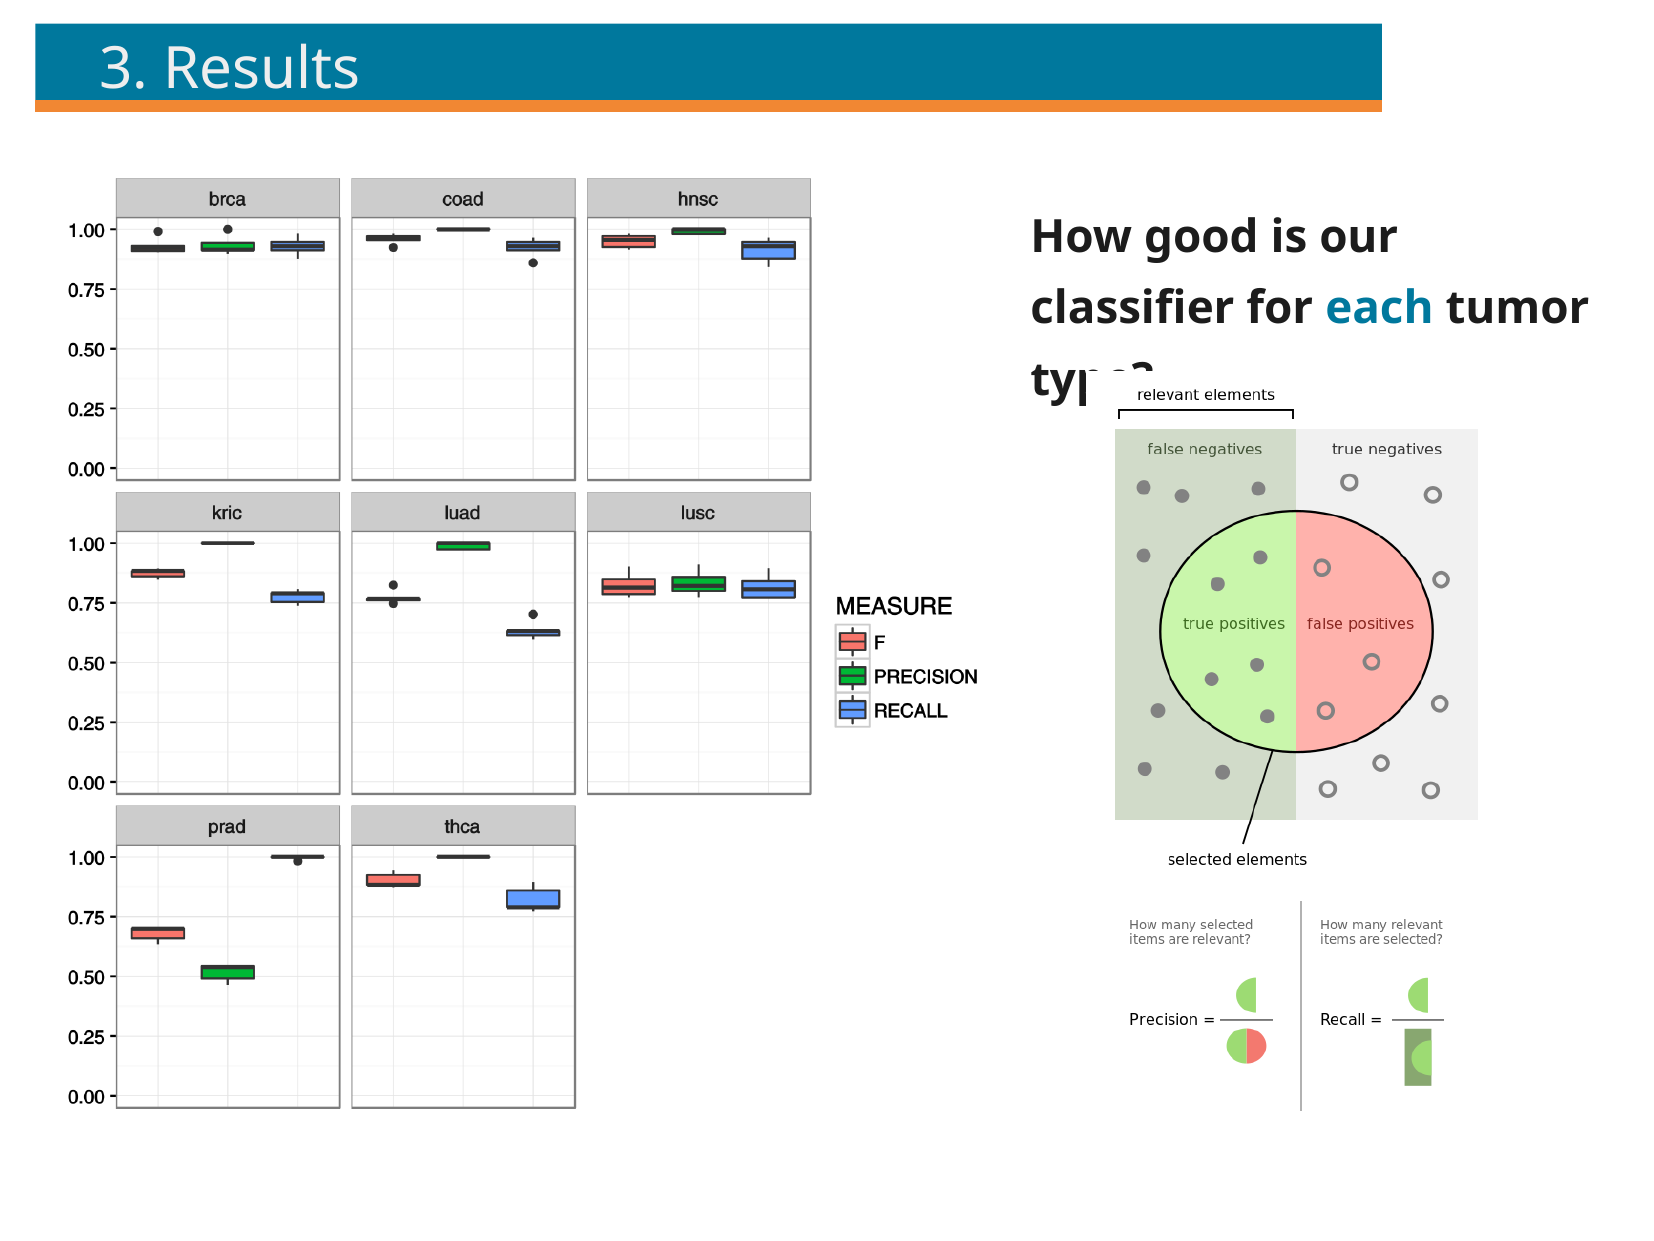

# 3. Results
How good is our classifier for each tumor type?